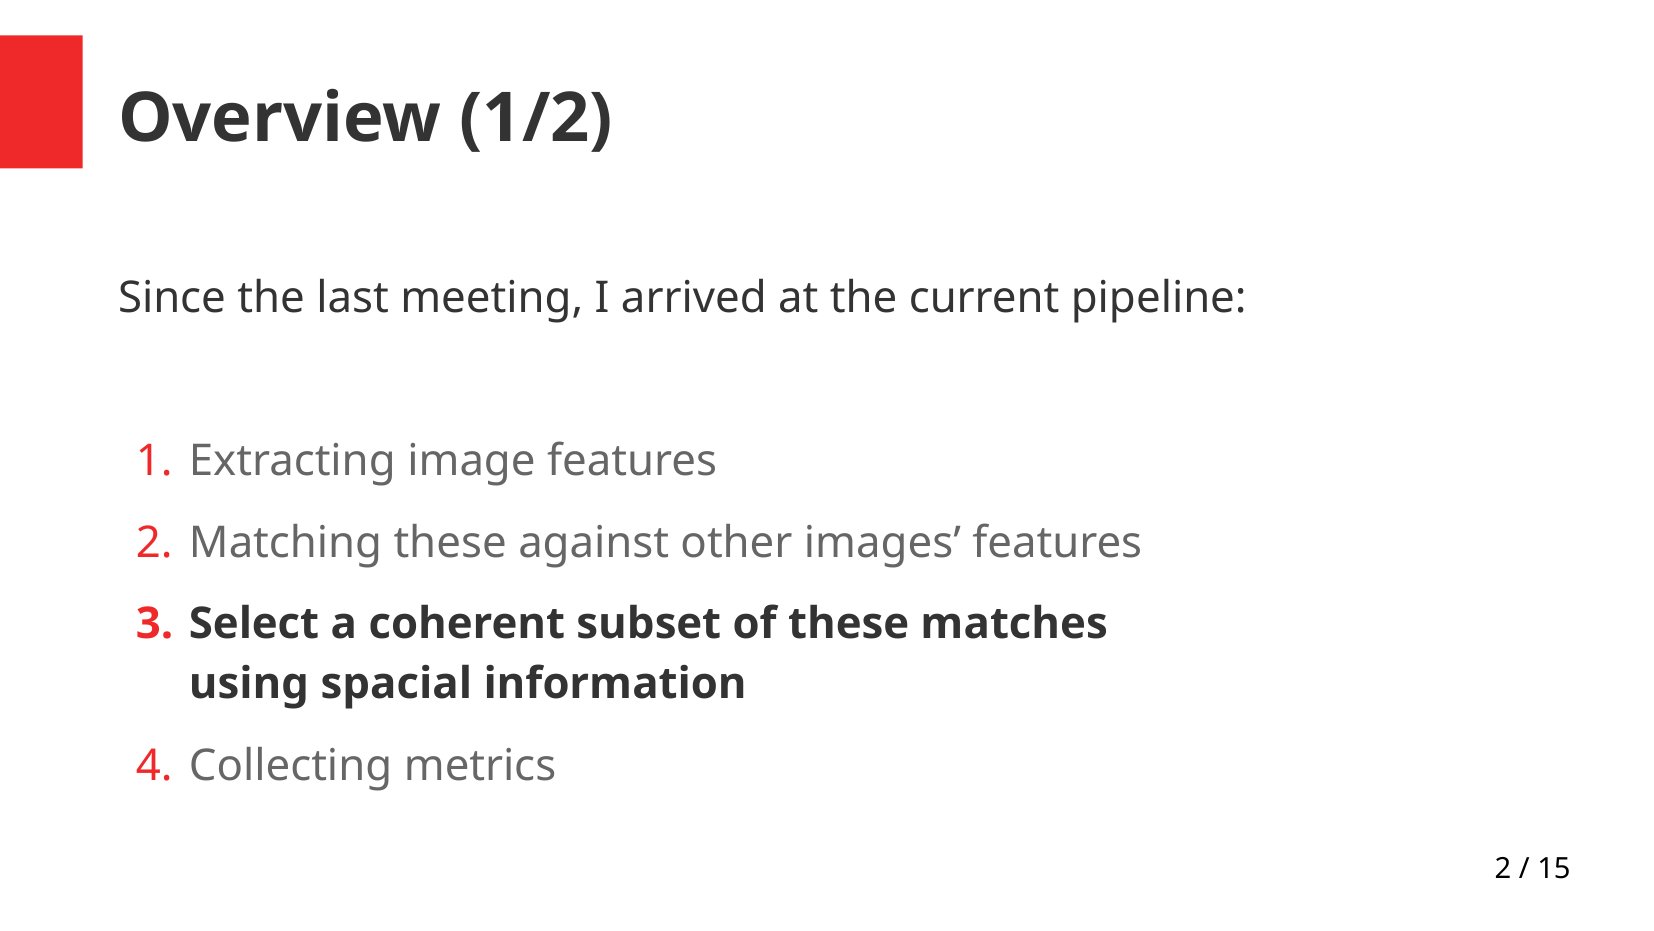

# Overview (1/2)
Since the last meeting, I arrived at the current pipeline:
Extracting image features
Matching these against other images’ features
Select a coherent subset of these matches
using spacial information
Collecting metrics
2